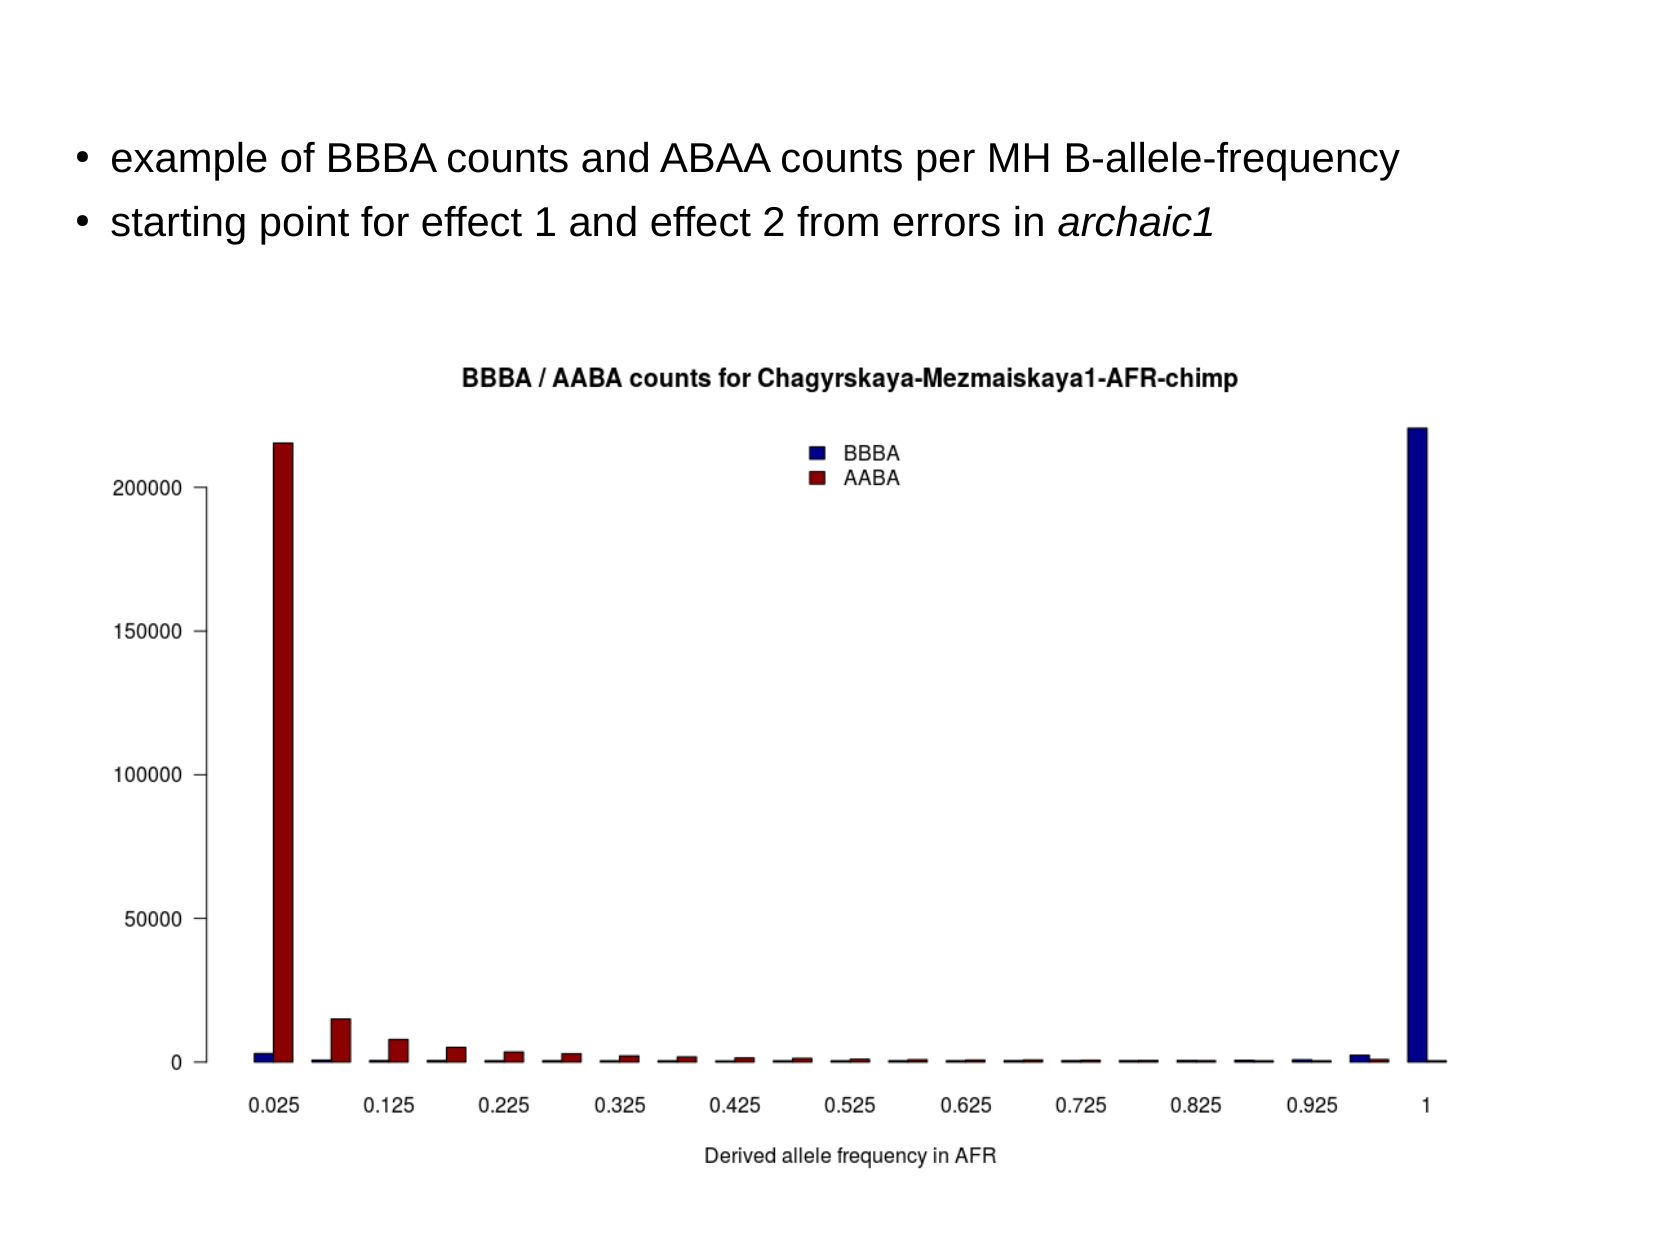

example of BBBA counts and ABAA counts per MH B-allele-frequency
starting point for effect 1 and effect 2 from errors in archaic1